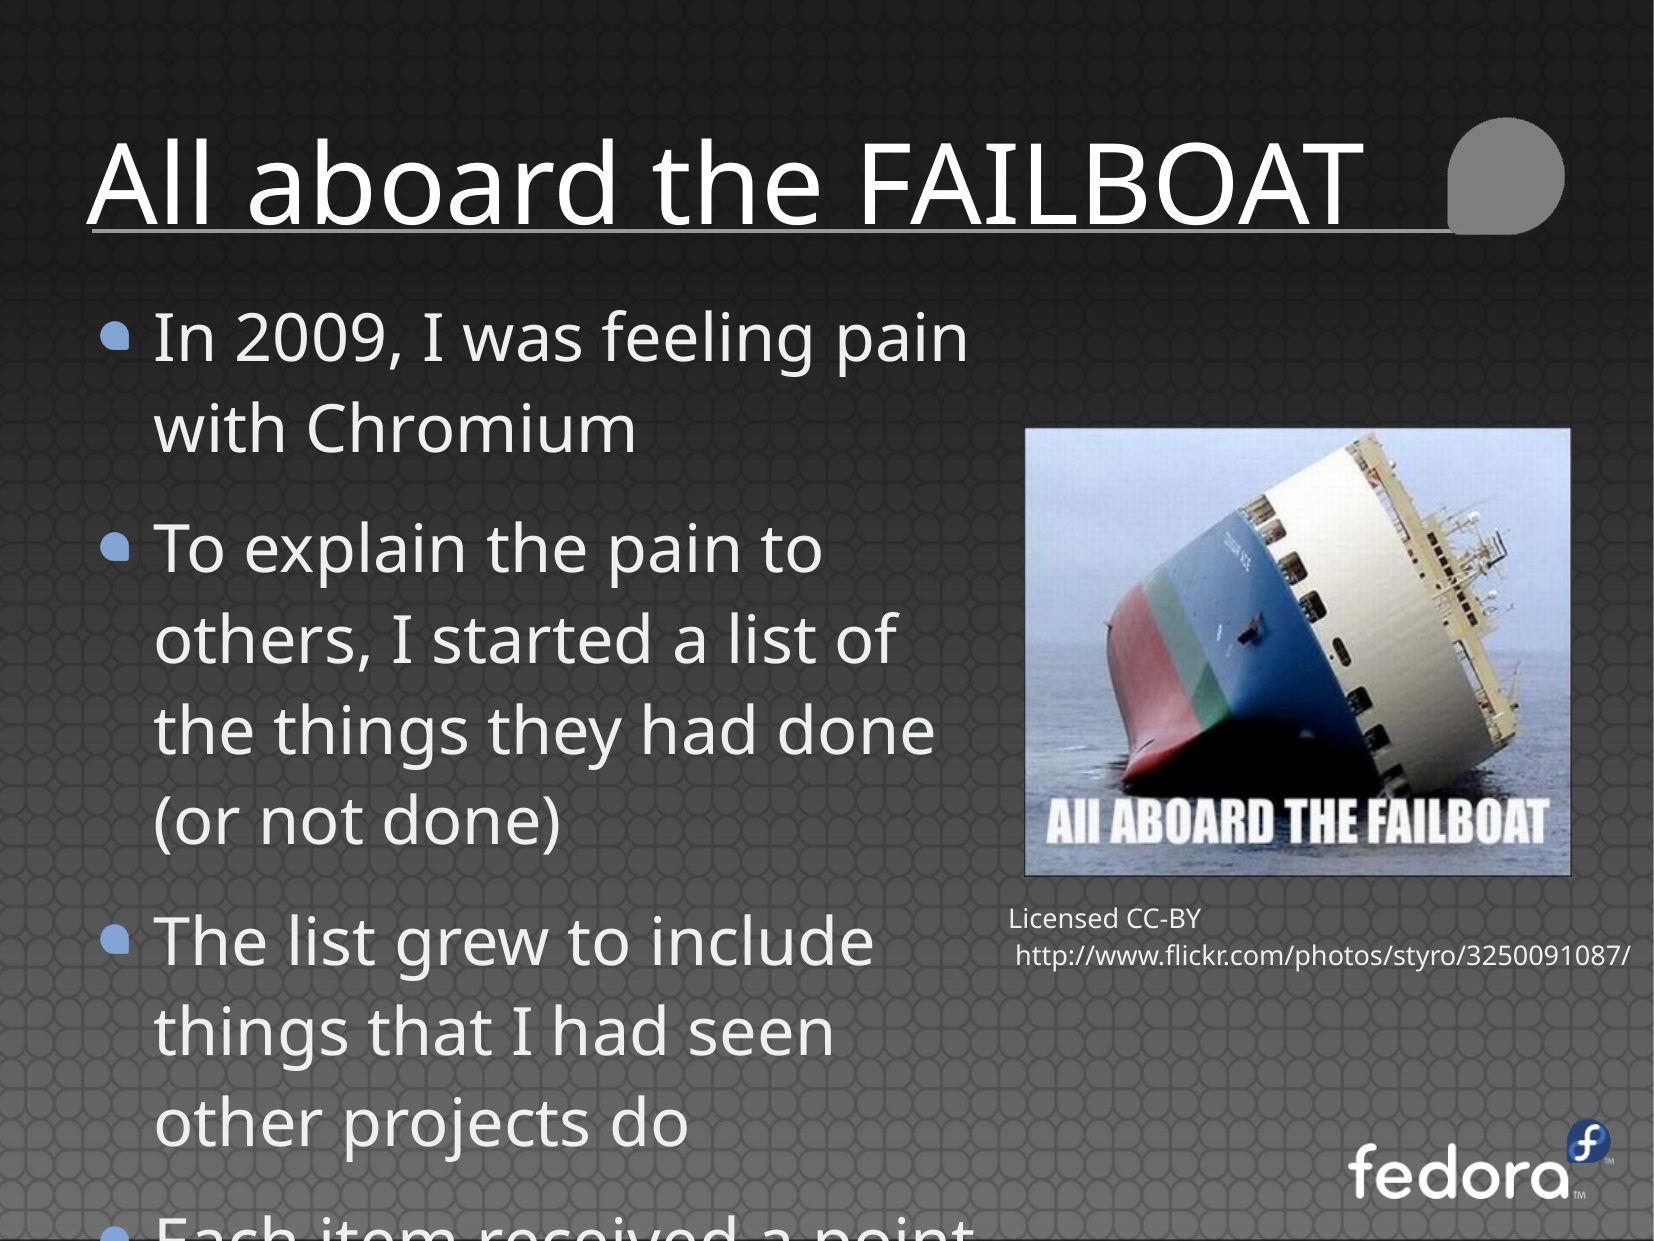

All aboard the FAILBOAT
# In 2009, I was feeling pain with Chromium
To explain the pain to others, I started a list of the things they had done (or not done)
The list grew to include things that I had seen other projects do
Each item received a point score
Licensed CC-BY
 http://www.flickr.com/photos/styro/3250091087/